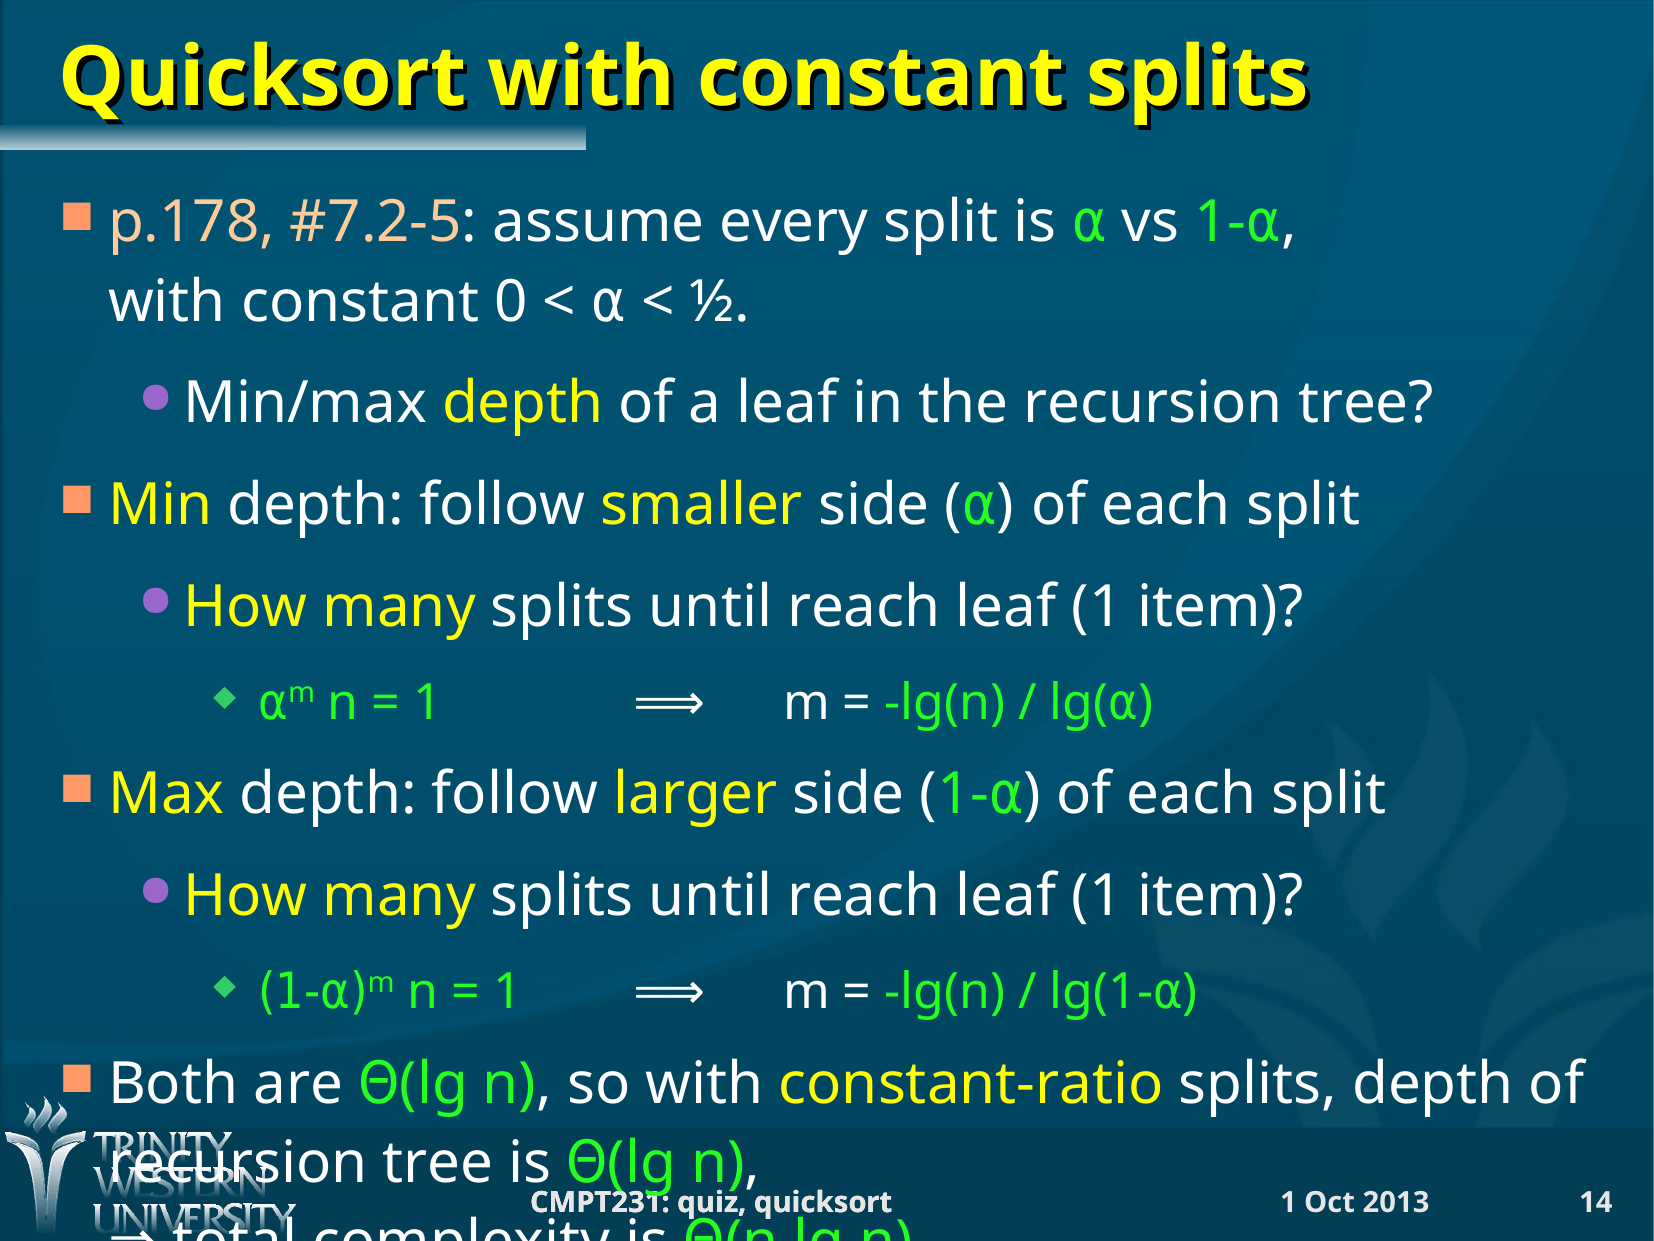

# Quicksort with constant splits
p.178, #7.2-5: assume every split is α vs 1-α,
with constant 0 < α < ½.
Min/max depth of a leaf in the recursion tree?
Min depth: follow smaller side (α) of each split
How many splits until reach leaf (1 item)?
αm n = 1			⟹		m = -lg(n) / lg(α)
Max depth: follow larger side (1-α) of each split
How many splits until reach leaf (1 item)?
(1-α)m n = 1		⟹		m = -lg(n) / lg(1-α)
Both are Θ(lg n), so with constant-ratio splits, depth of recursion tree is Θ(lg n),
⇒ total complexity is Θ(n lg n)
CMPT231: quiz, quicksort
1 Oct 2013
14